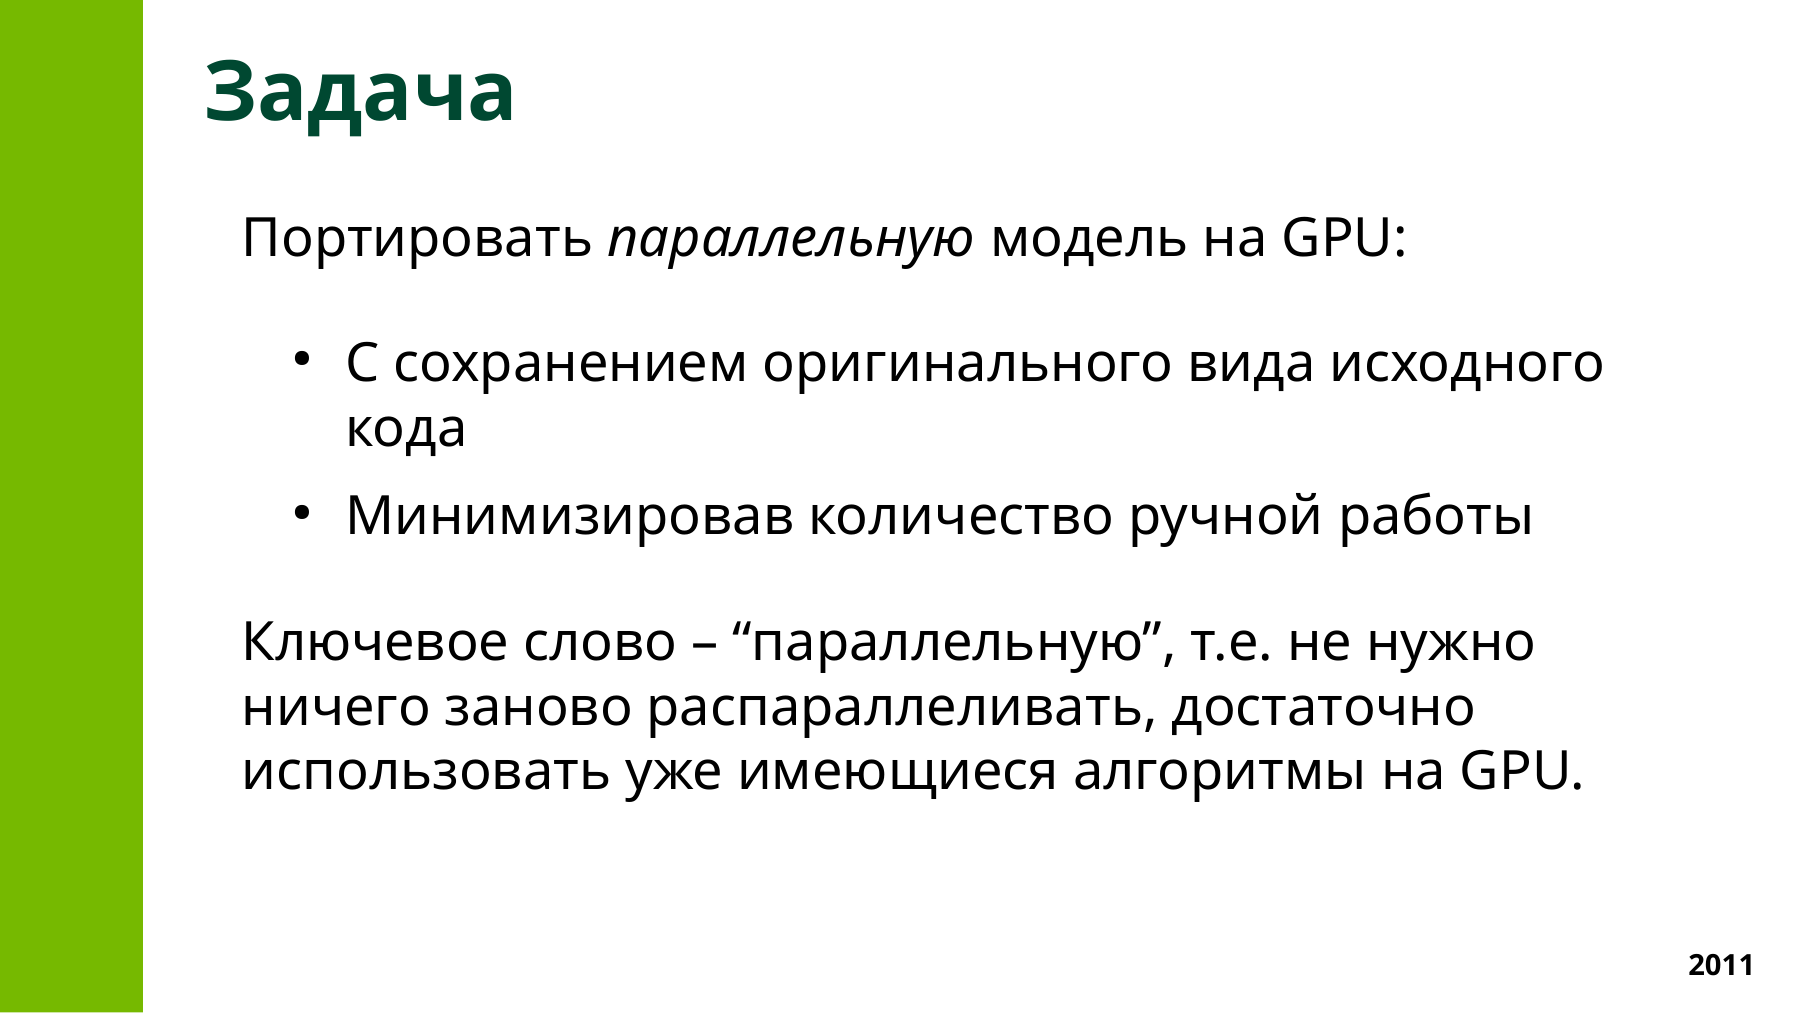

# Задача
Портировать параллельную модель на GPU:
С сохранением оригинального вида исходного кода
Минимизировав количество ручной работы
Ключевое слово – “параллельную”, т.е. не нужно ничего заново распараллеливать, достаточно использовать уже имеющиеся алгоритмы на GPU.